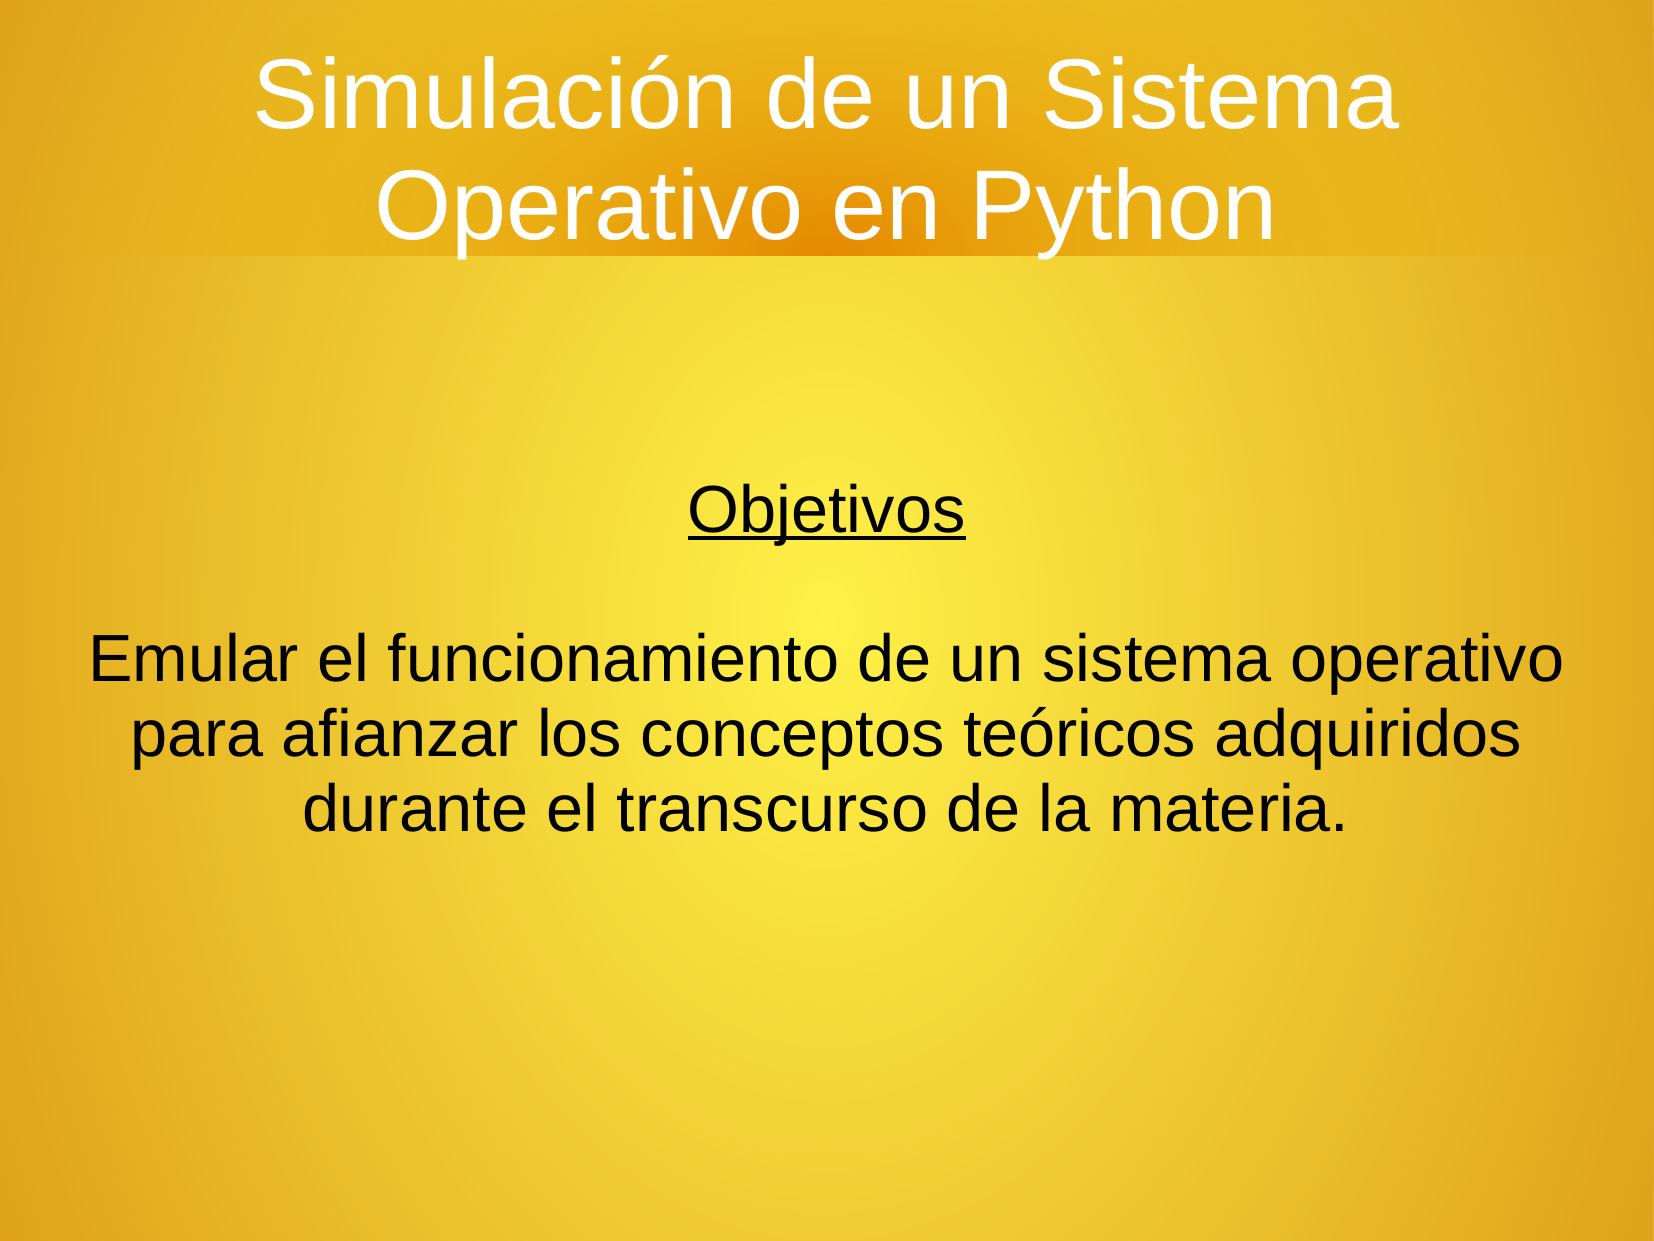

# Simulación de un Sistema Operativo en Python
Objetivos
Emular el funcionamiento de un sistema operativo para afianzar los conceptos teóricos adquiridos durante el transcurso de la materia.